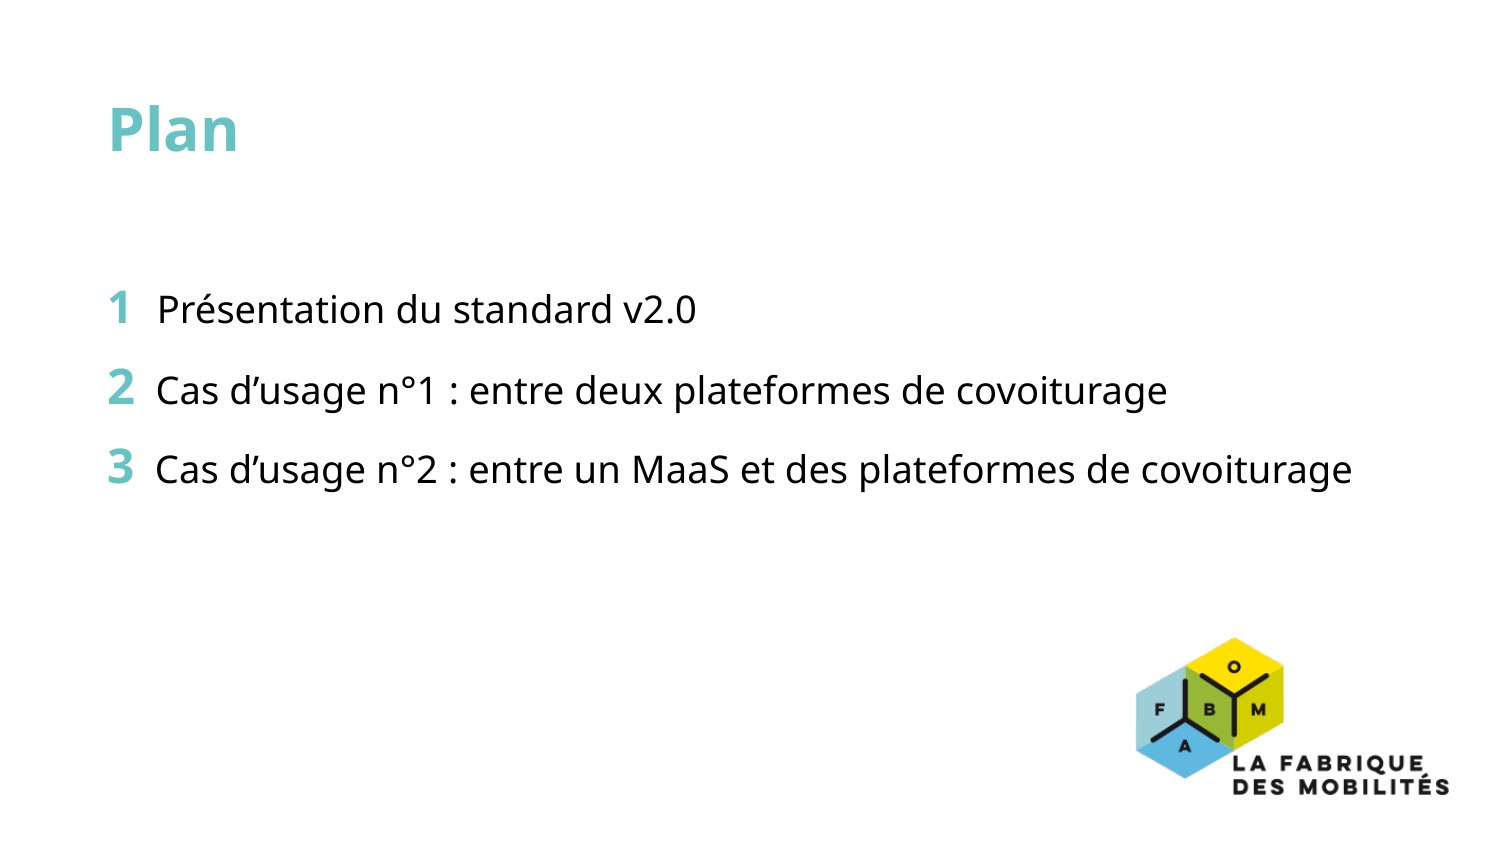

# Plan
1 Présentation du standard v2.0
2 Cas d’usage n°1 : entre deux plateformes de covoiturage
3 Cas d’usage n°2 : entre un MaaS et des plateformes de covoiturage